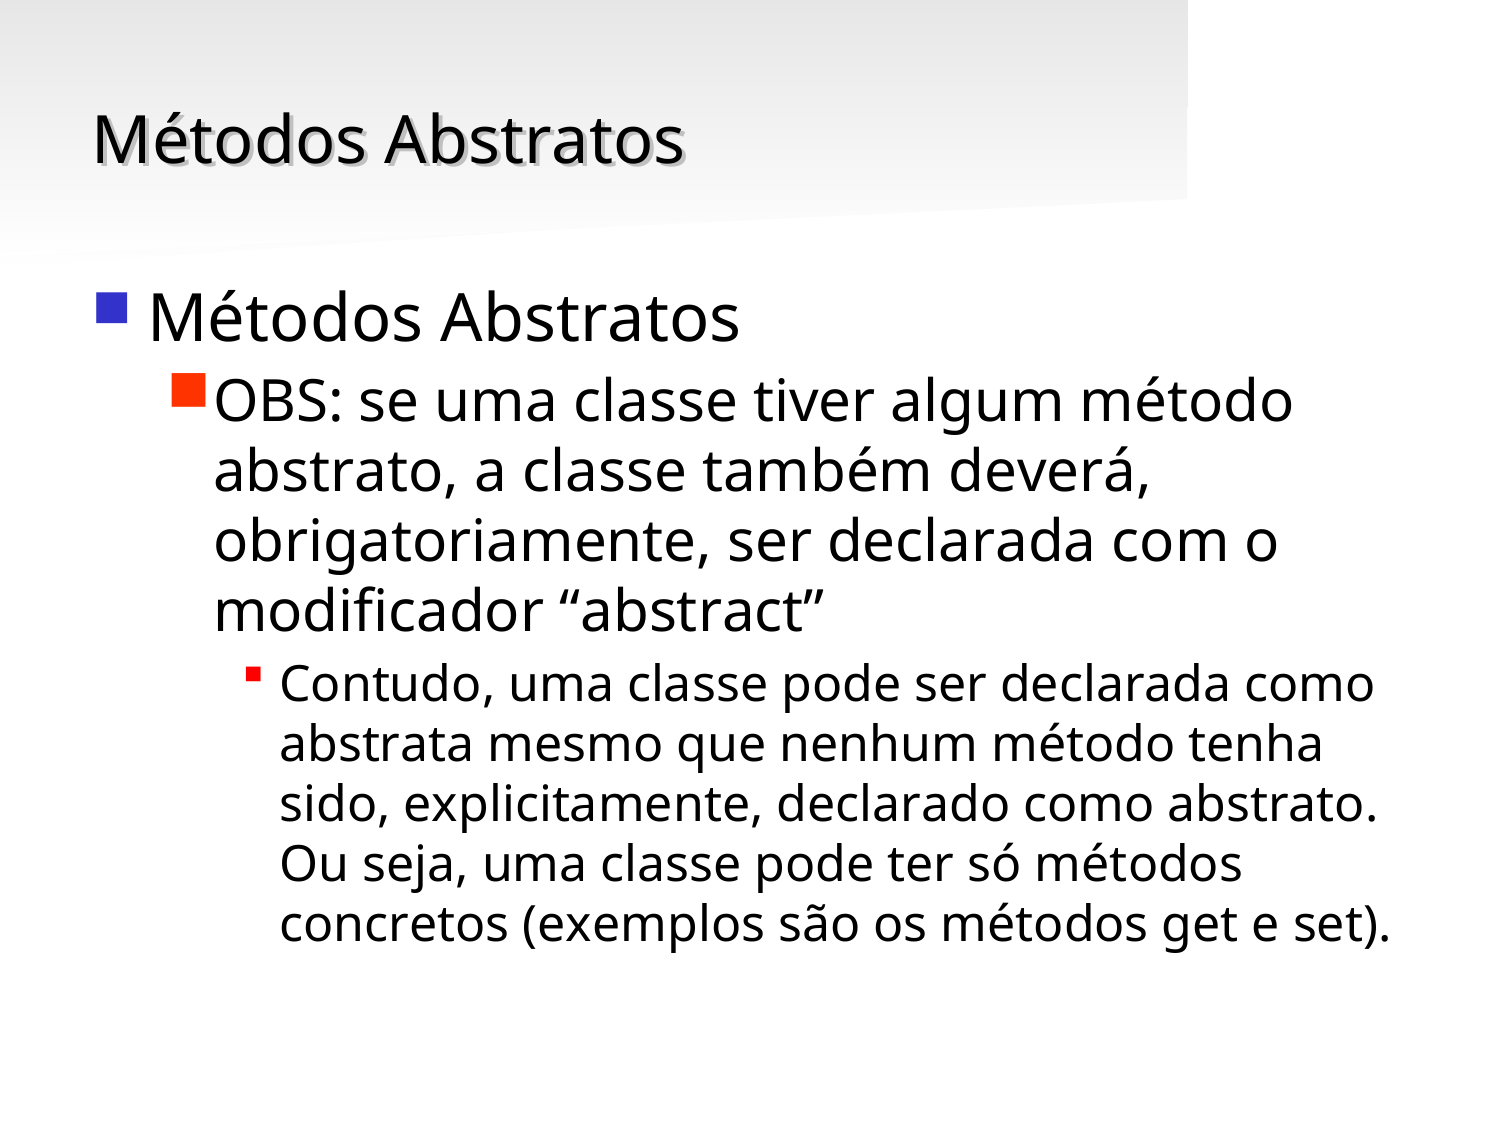

Métodos Abstratos
Métodos Abstratos
OBS: se uma classe tiver algum método abstrato, a classe também deverá, obrigatoriamente, ser declarada com o modificador “abstract”
Contudo, uma classe pode ser declarada como abstrata mesmo que nenhum método tenha sido, explicitamente, declarado como abstrato. Ou seja, uma classe pode ter só métodos concretos (exemplos são os métodos get e set).